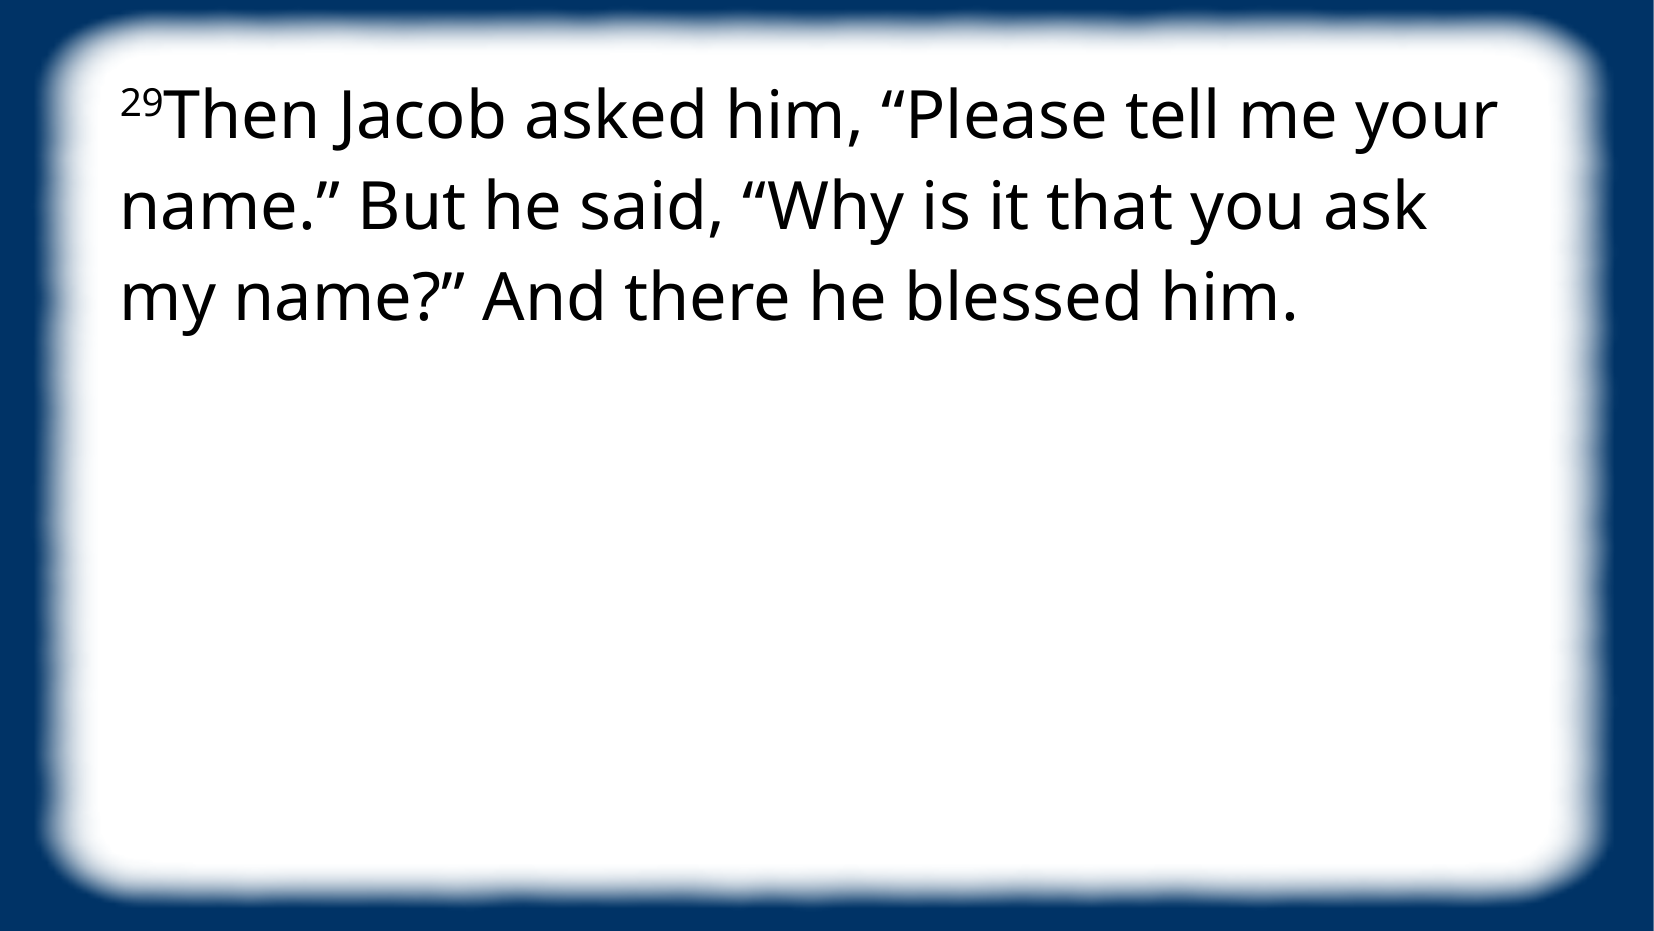

29Then Jacob asked him, “Please tell me your name.” But he said, “Why is it that you ask my name?” And there he blessed him.